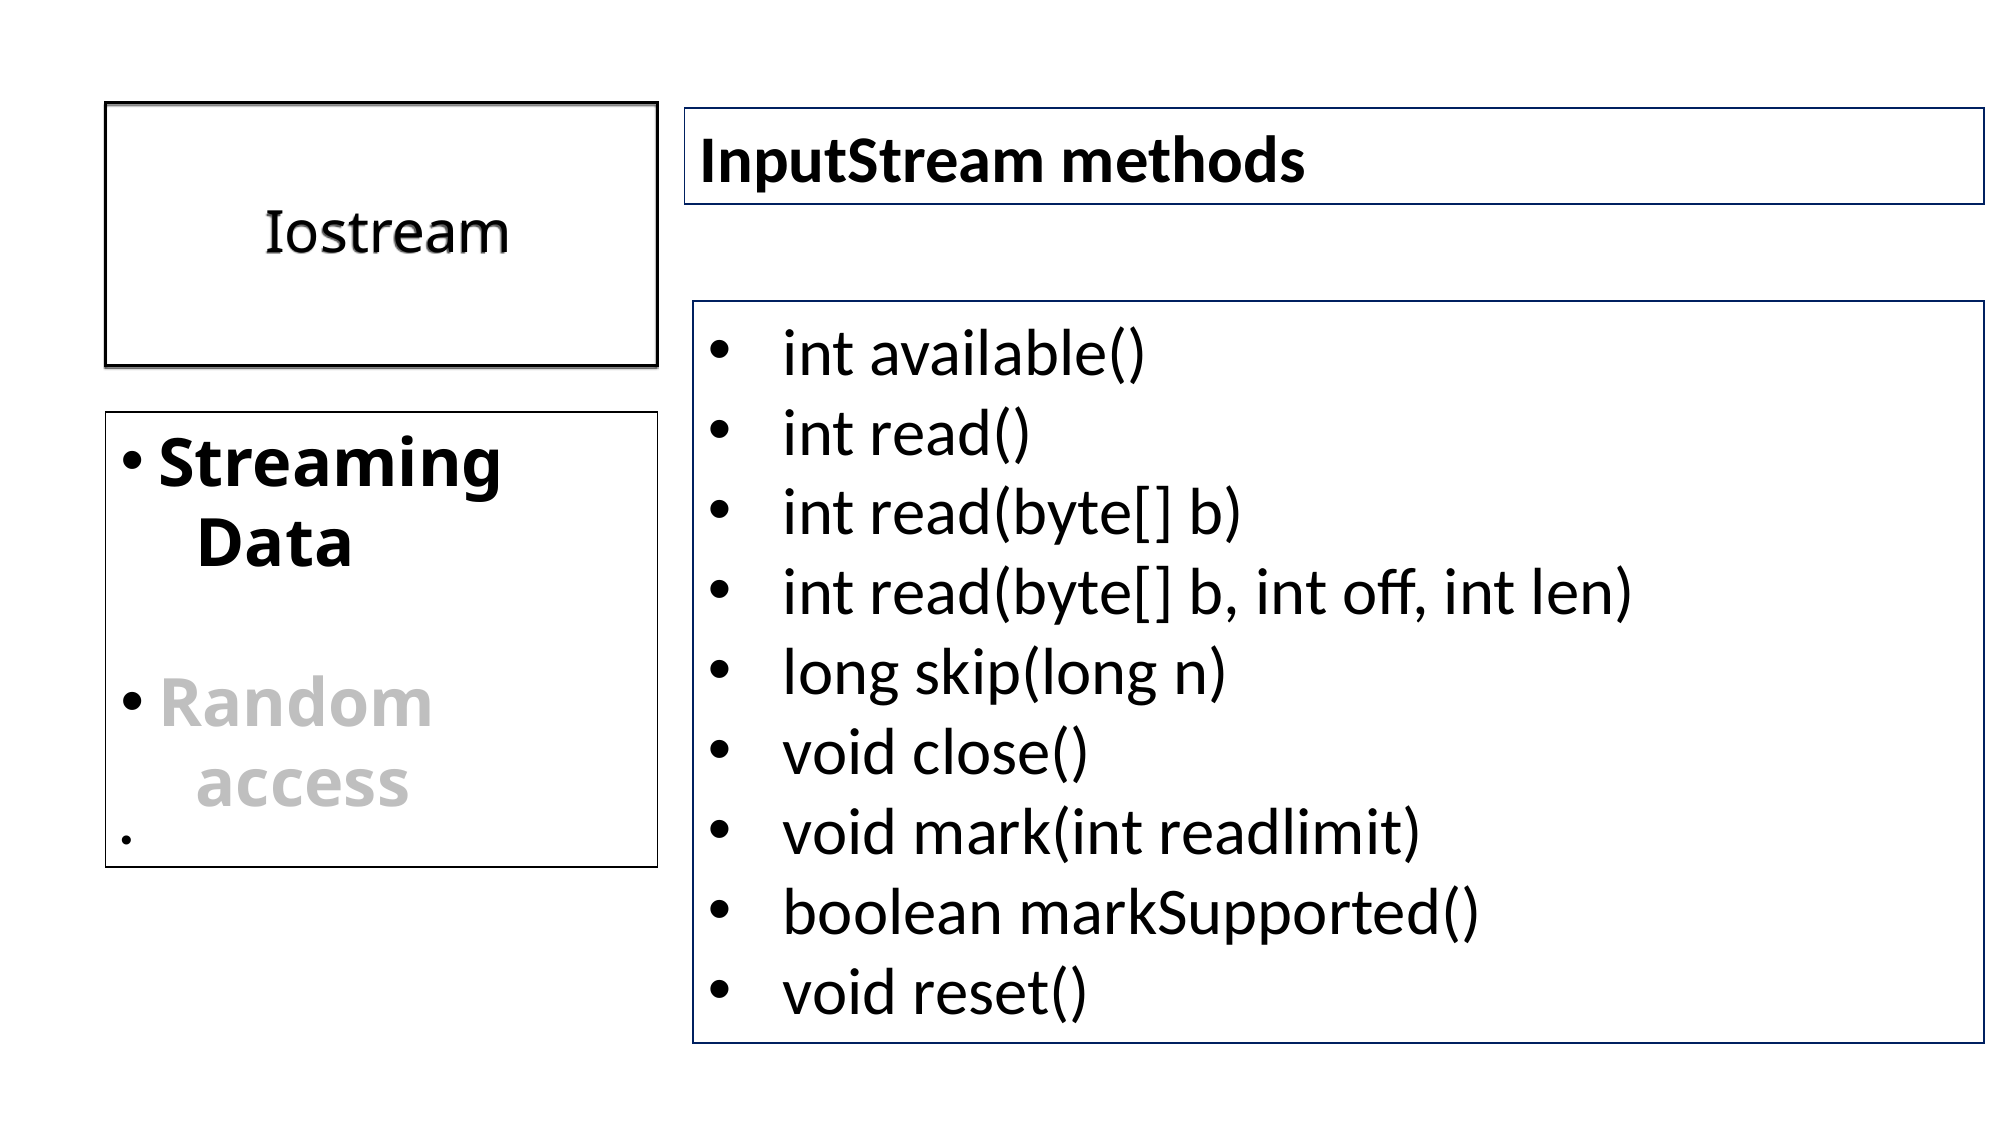

# Iostream
InputStream methods
int available()
int read()
int read(byte[] b)
int read(byte[] b, int off, int len)
long skip(long n)
void close()
void mark(int readlimit)
boolean markSupported()
void reset()
Streaming Data
Random access